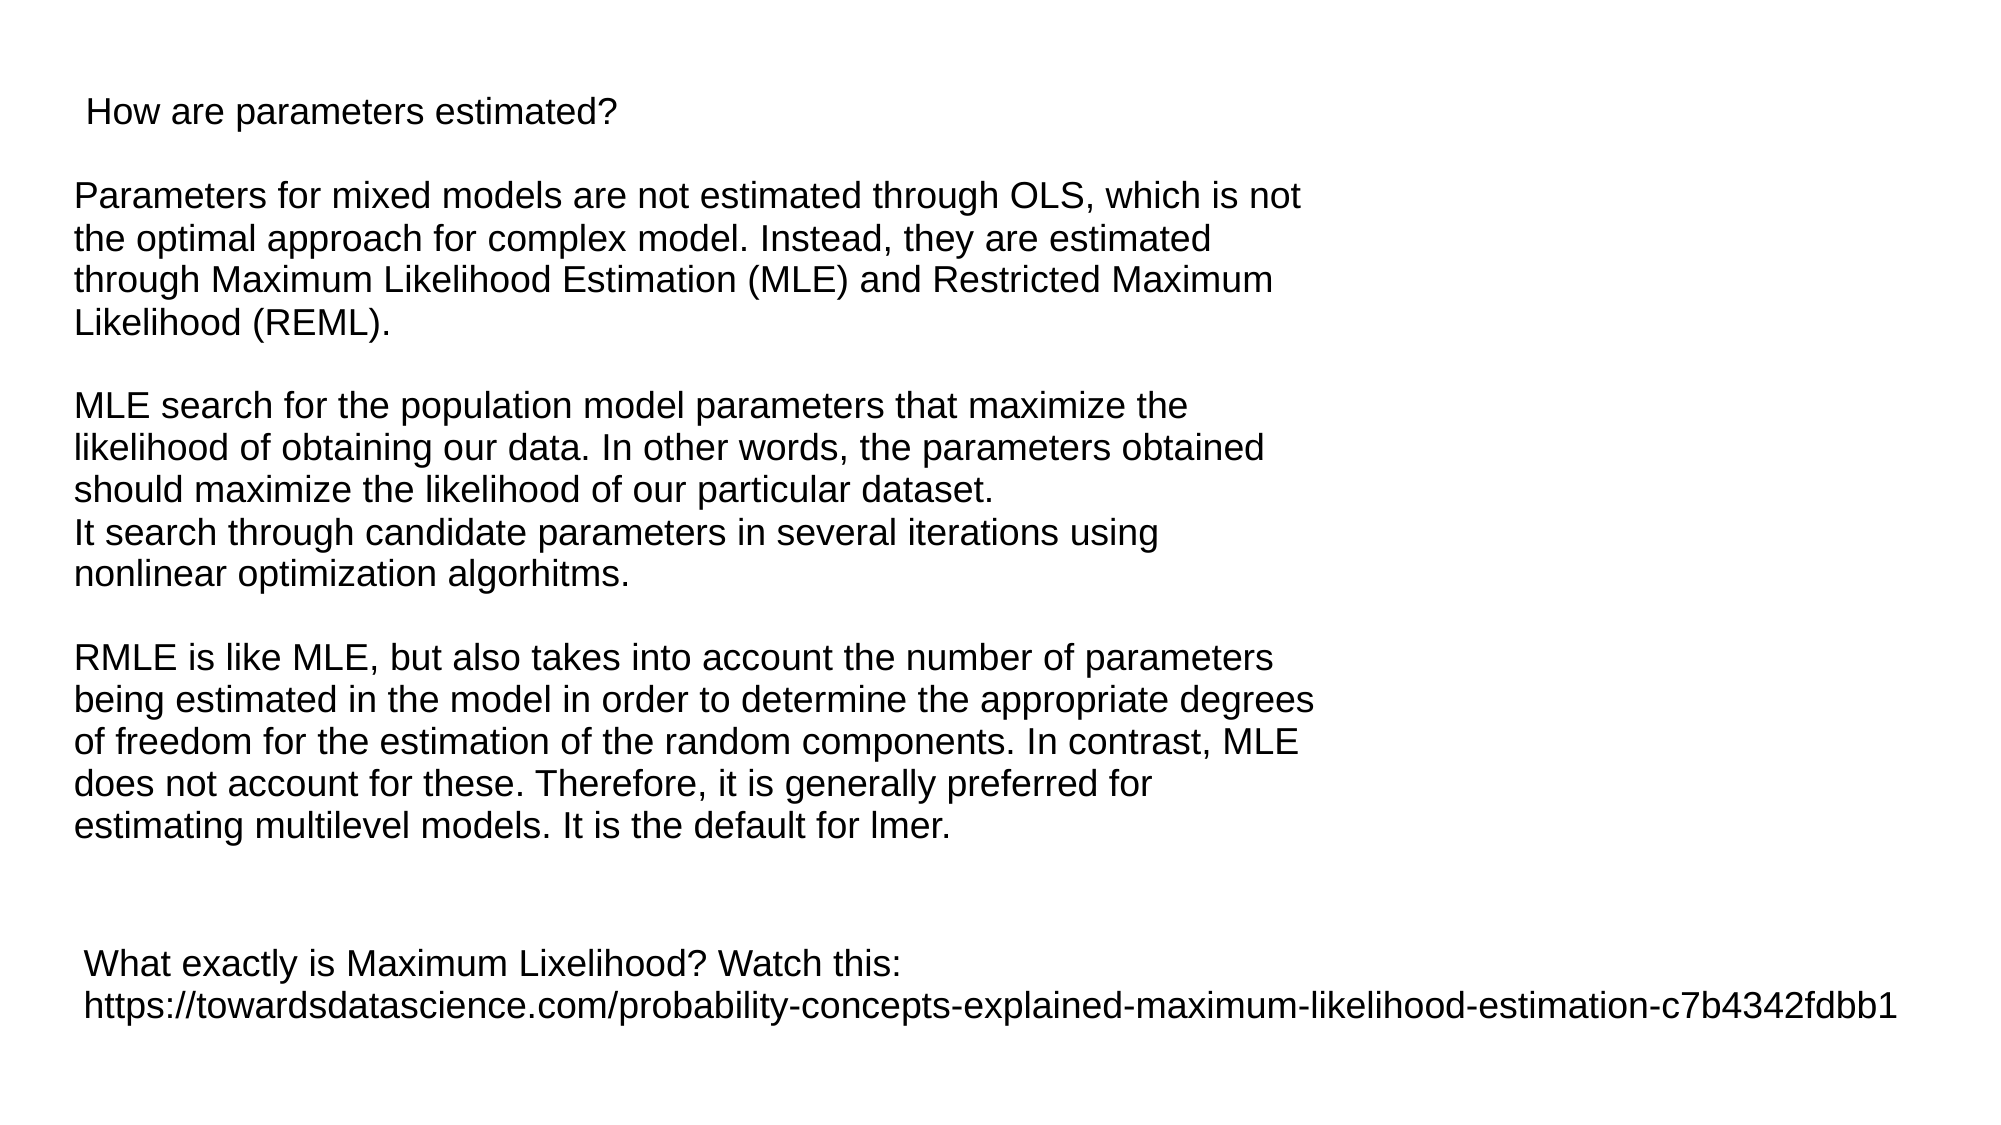

How are parameters estimated?
Parameters for mixed models are not estimated through OLS, which is not the optimal approach for complex model. Instead, they are estimated through Maximum Likelihood Estimation (MLE) and Restricted Maximum Likelihood (REML).
MLE search for the population model parameters that maximize the likelihood of obtaining our data. In other words, the parameters obtained should maximize the likelihood of our particular dataset.
It search through candidate parameters in several iterations using nonlinear optimization algorhitms.
RMLE is like MLE, but also takes into account the number of parameters being estimated in the model in order to determine the appropriate degrees of freedom for the estimation of the random components. In contrast, MLE does not account for these. Therefore, it is generally preferred for estimating multilevel models. It is the default for lmer.
What exactly is Maximum Lixelihood? Watch this:
https://towardsdatascience.com/probability-concepts-explained-maximum-likelihood-estimation-c7b4342fdbb1